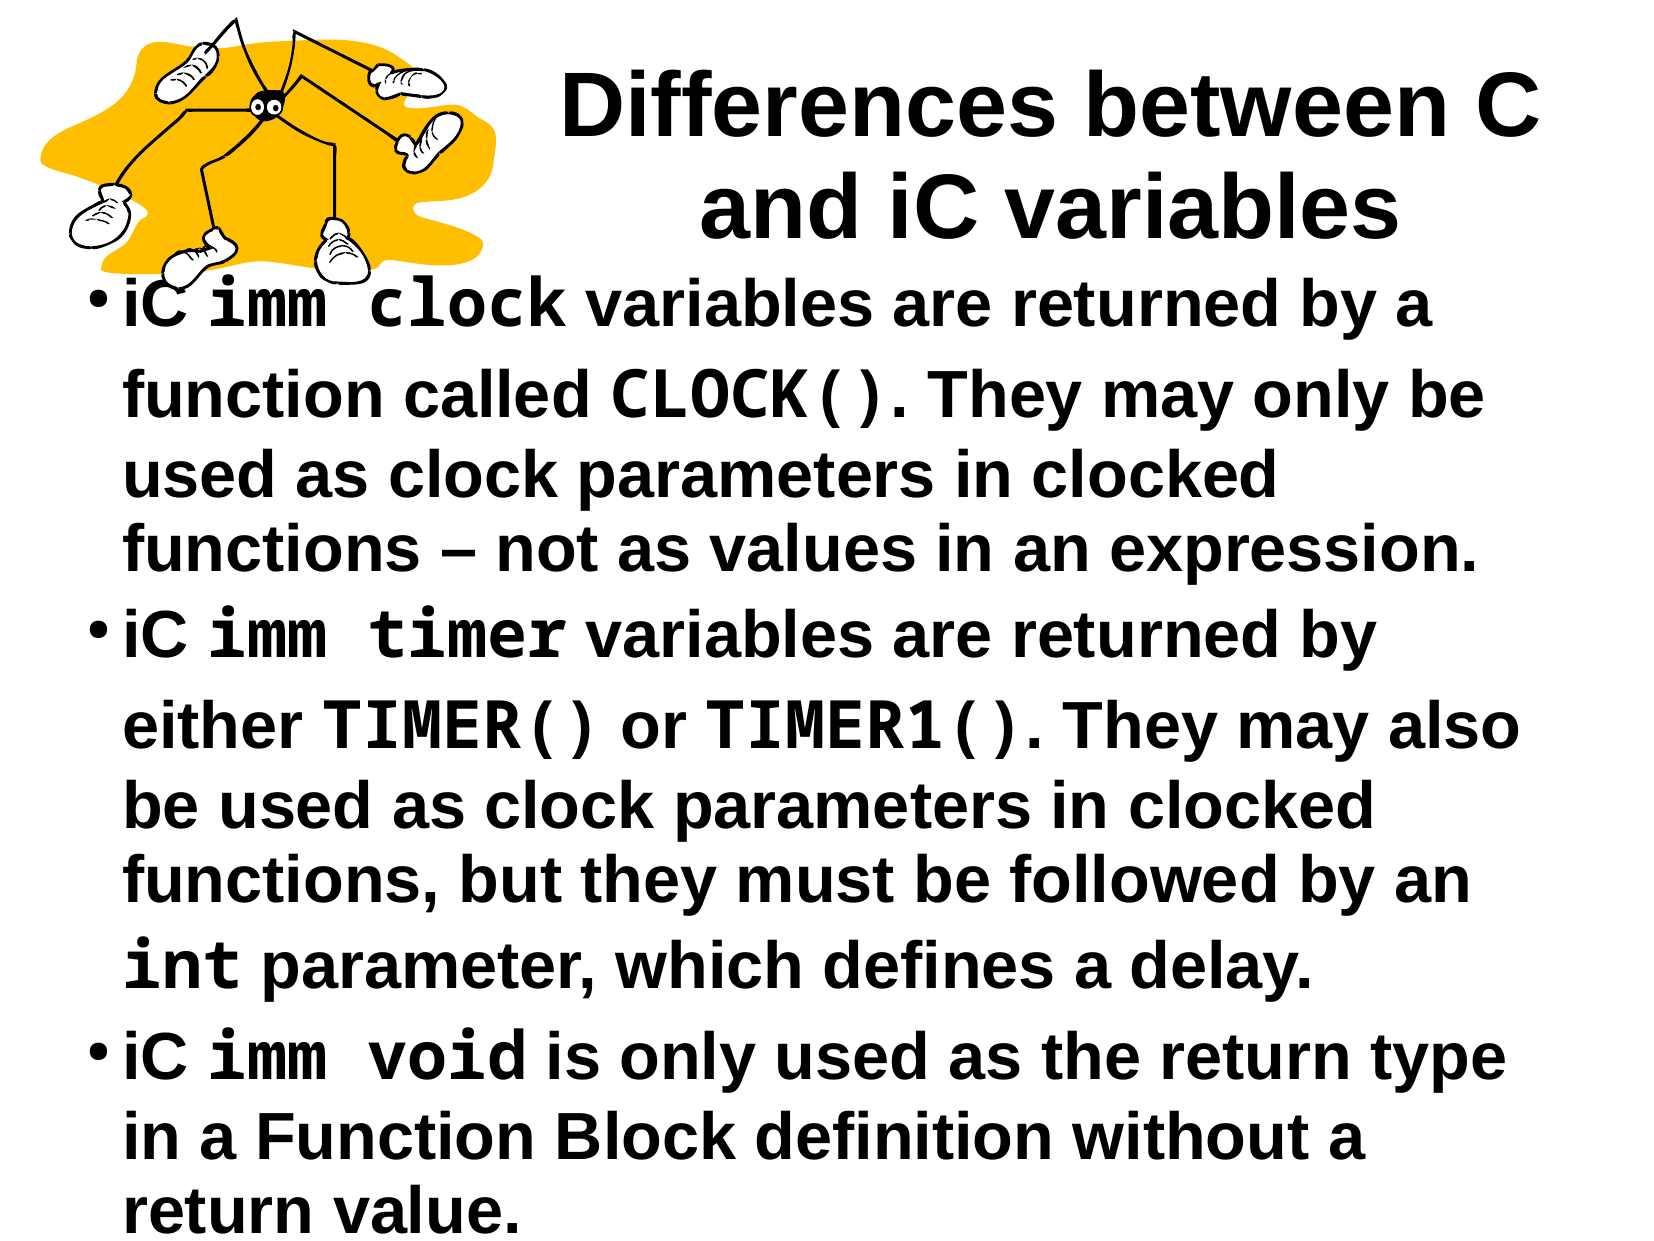

# Differences between C and iC variables
iC imm clock variables are returned by a function called CLOCK(). They may only be used as clock parameters in clocked functions – not as values in an expression.
iC imm timer variables are returned by either TIMER() or TIMER1(). They may also be used as clock parameters in clocked functions, but they must be followed by an int parameter, which defines a delay.
iC imm void is only used as the return type in a Function Block definition without a return value.